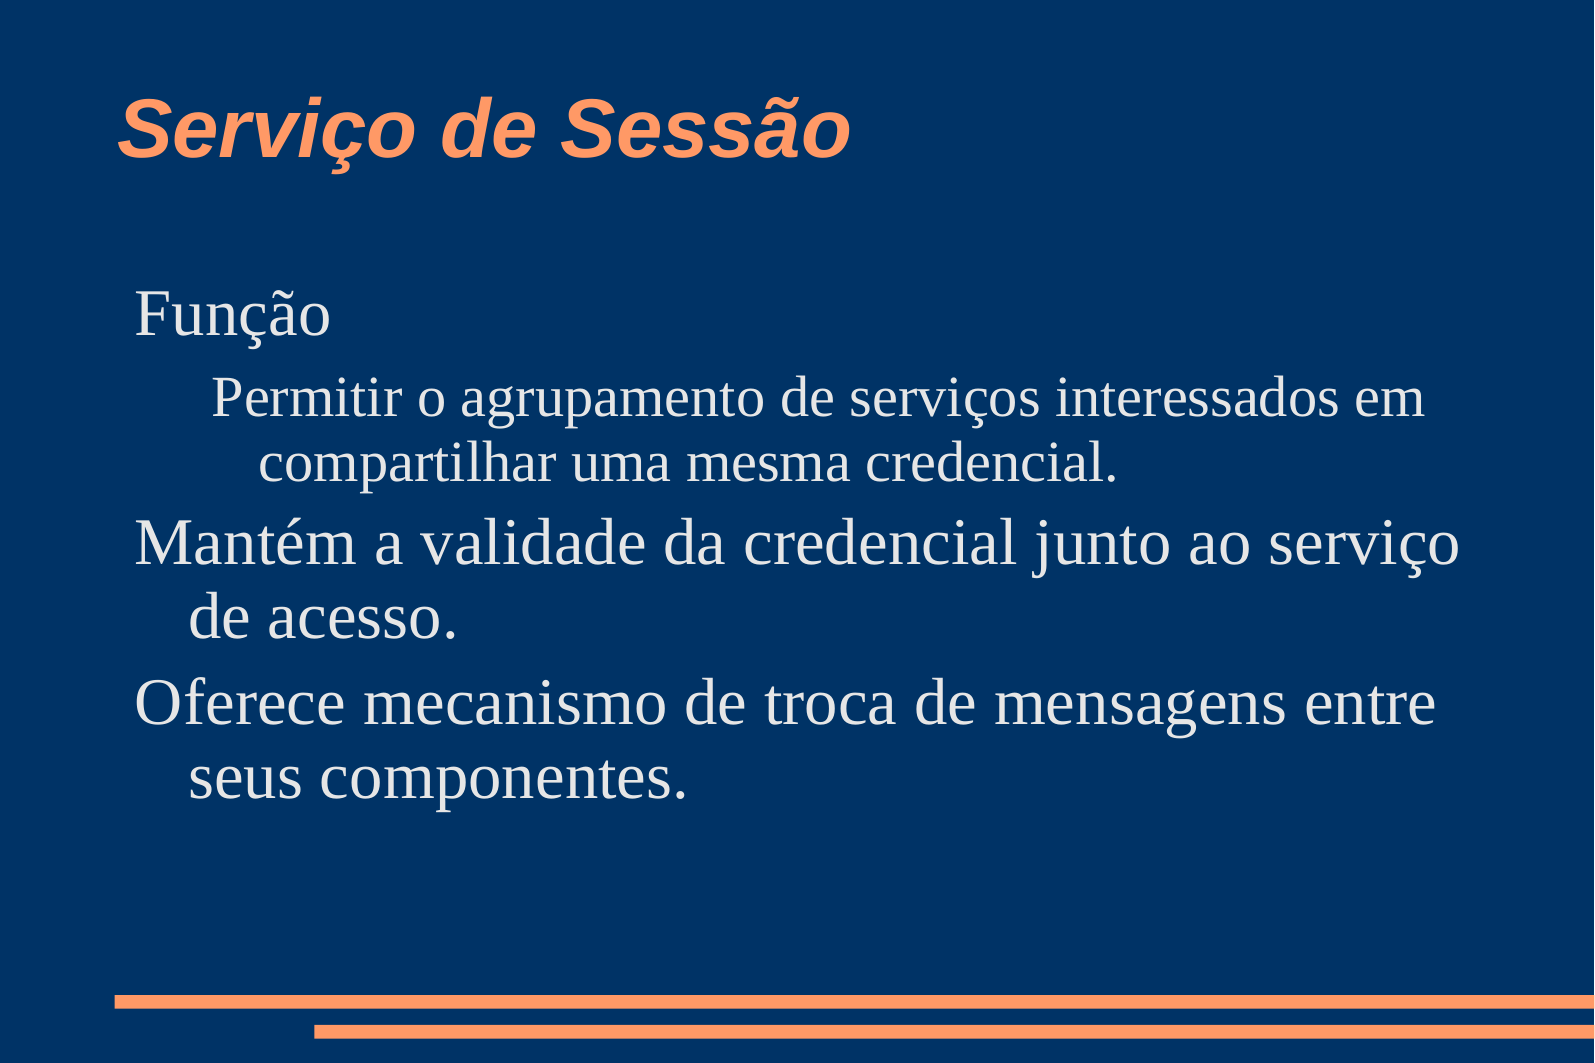

# Serviço de Sessão
Função
Permitir o agrupamento de serviços interessados em compartilhar uma mesma credencial.
Mantém a validade da credencial junto ao serviço de acesso.
Oferece mecanismo de troca de mensagens entre seus componentes.